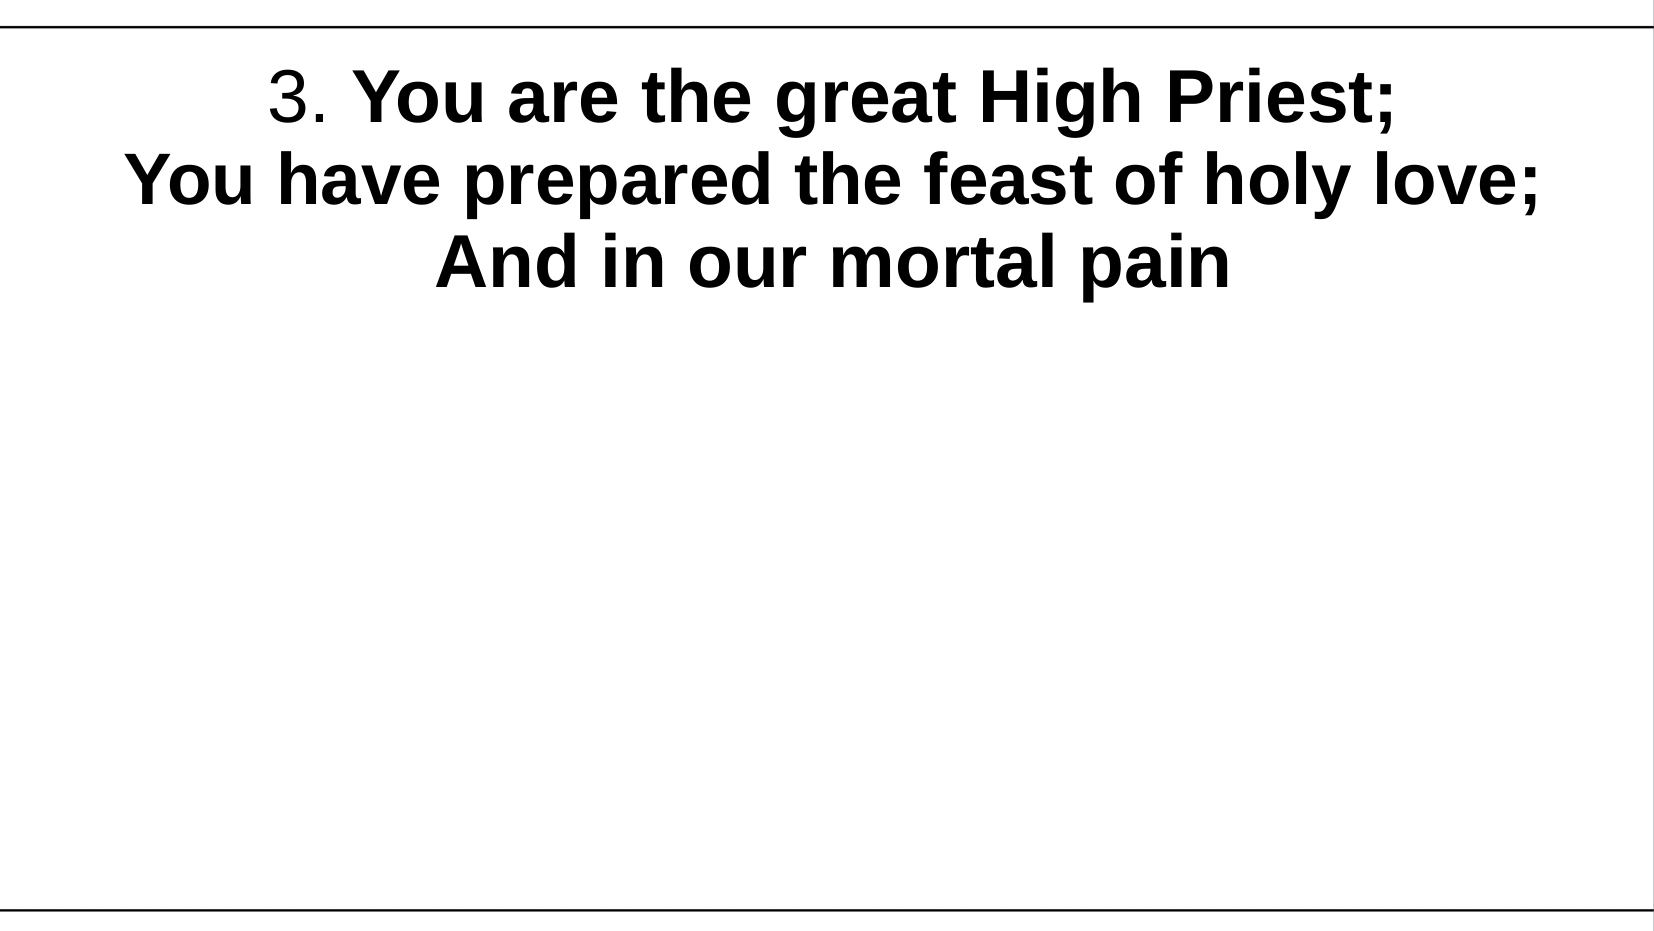

3. You are the great High Priest;
You have prepared the feast of holy love;
And in our mortal pain